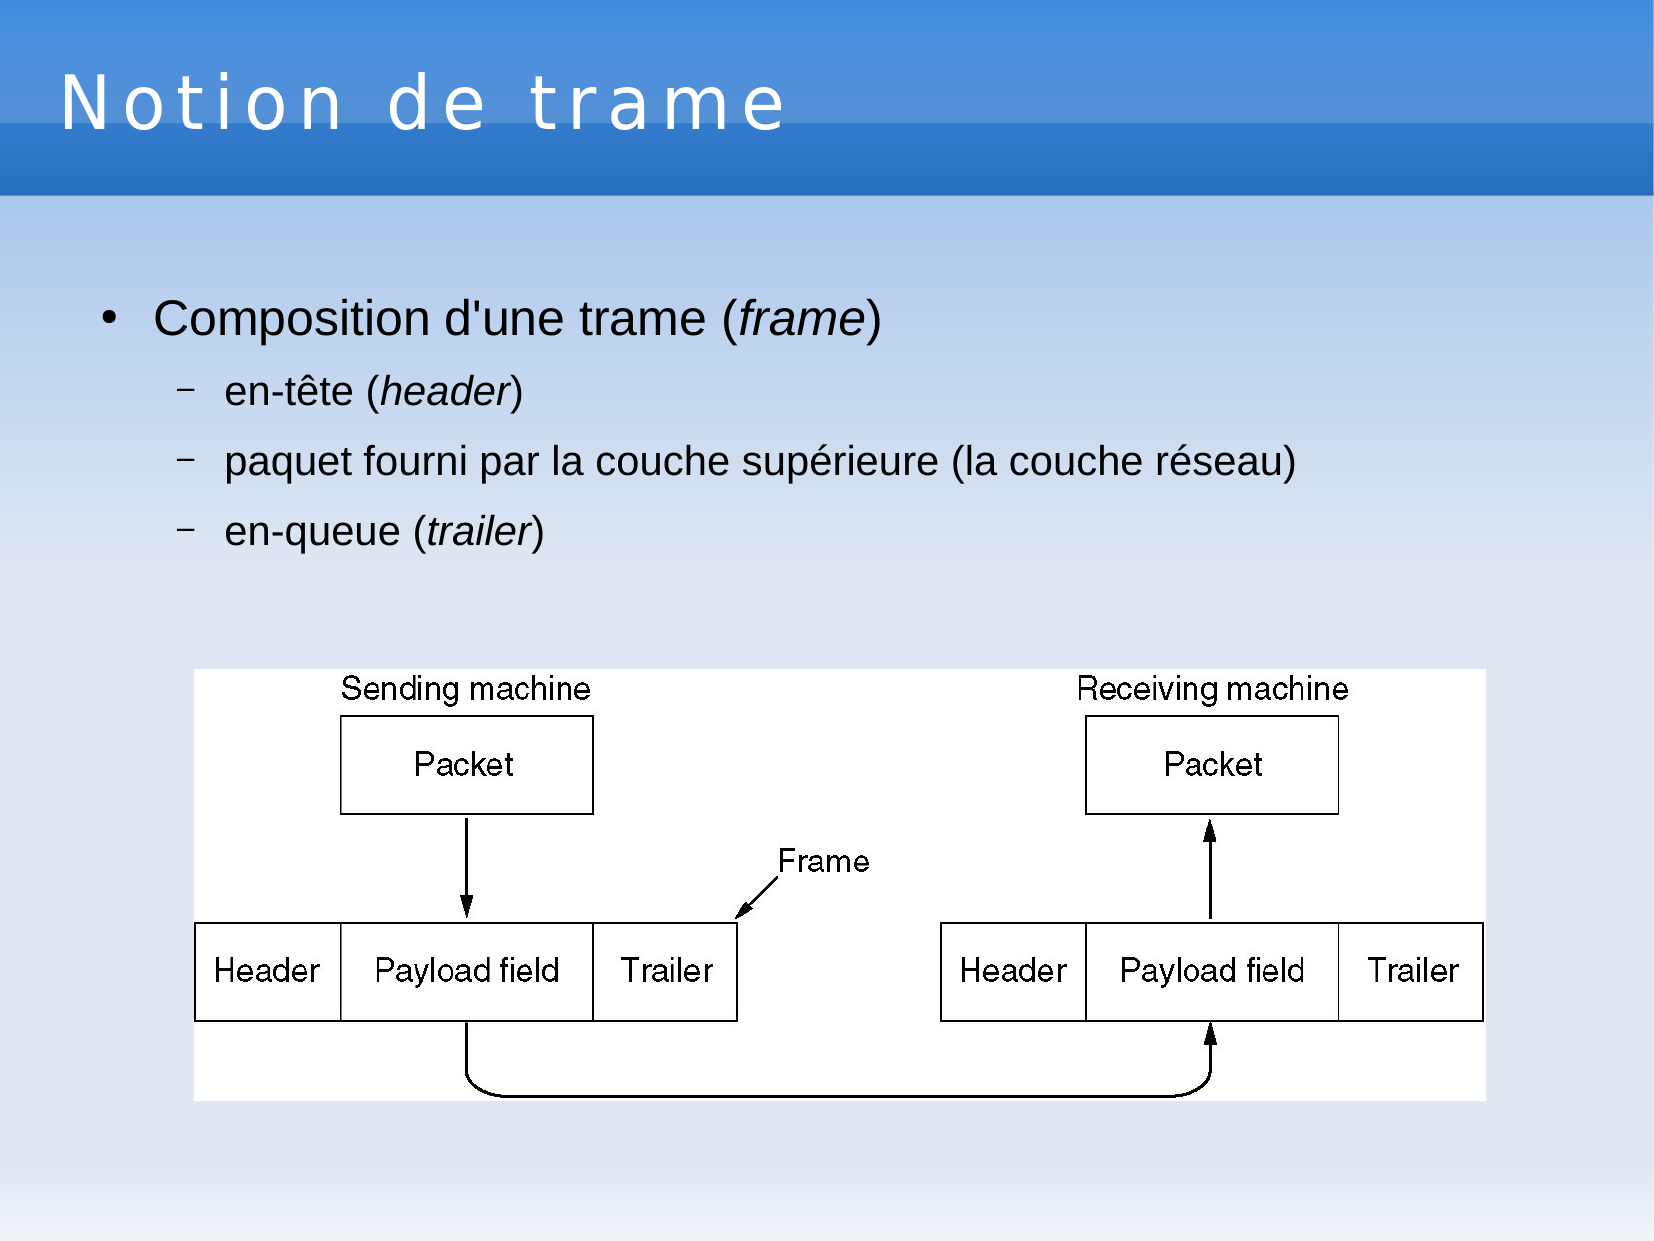

# Notion de trame
Composition d'une trame (frame)
en-tête (header)
paquet fourni par la couche supérieure (la couche réseau)
en-queue (trailer)